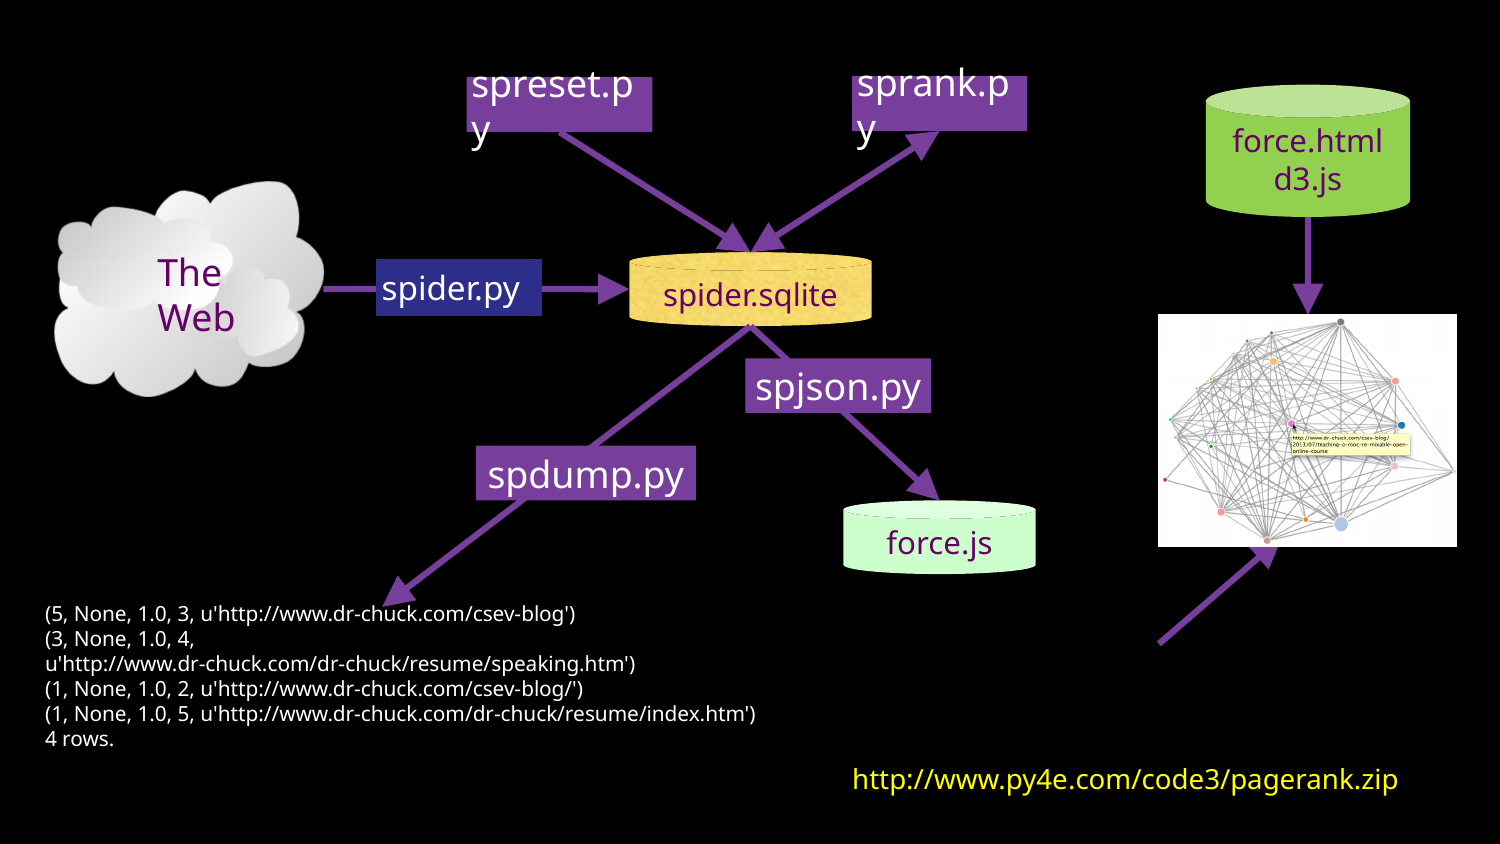

sprank.py
spreset.py
force.html
d3.js
The
Web
spider.sqlite
spider.py
spjson.py
spdump.py
force.js
(5, None, 1.0, 3, u'http://www.dr-chuck.com/csev-blog')
(3, None, 1.0, 4, u'http://www.dr-chuck.com/dr-chuck/resume/speaking.htm')
(1, None, 1.0, 2, u'http://www.dr-chuck.com/csev-blog/')
(1, None, 1.0, 5, u'http://www.dr-chuck.com/dr-chuck/resume/index.htm')
4 rows.
http://www.py4e.com/code3/pagerank.zip